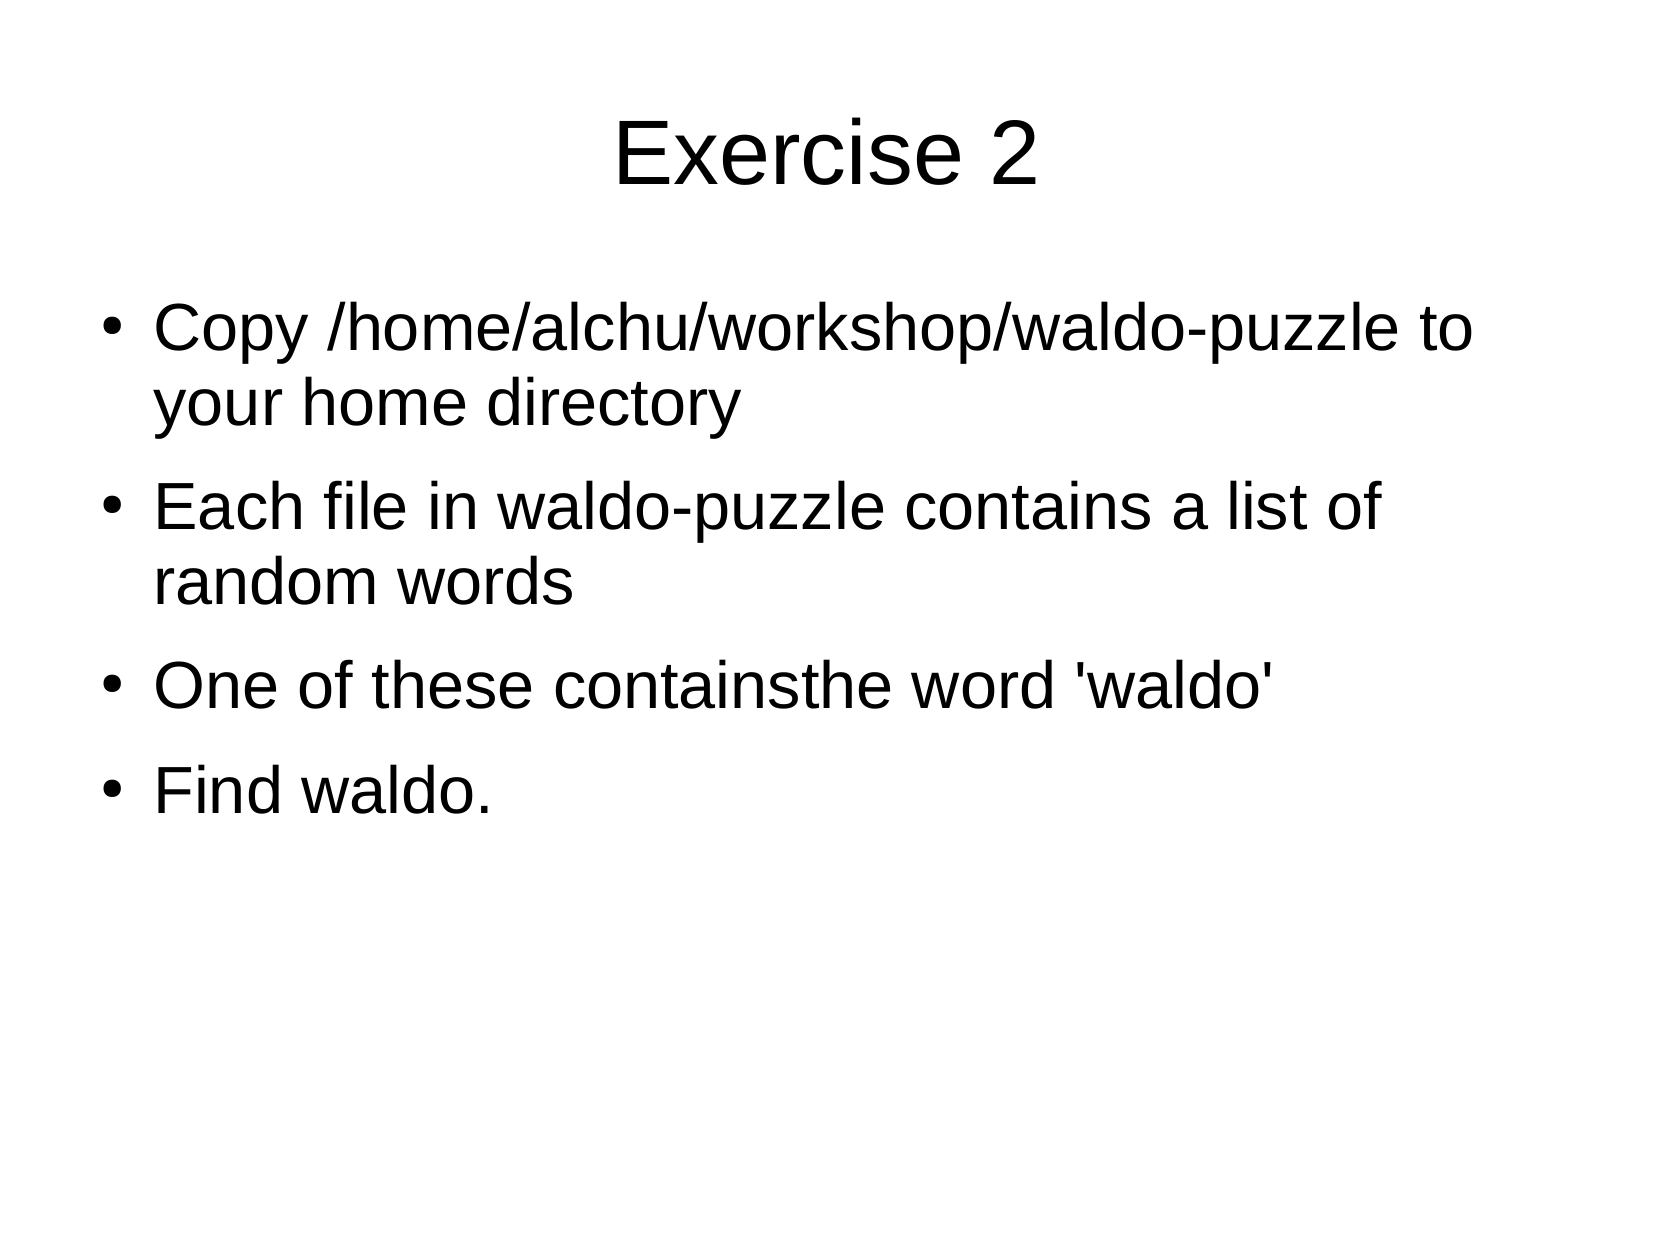

# Exercise 2
Copy /home/alchu/workshop/waldo-puzzle to your home directory
Each file in waldo-puzzle contains a list of random words
One of these containsthe word 'waldo'
Find waldo.